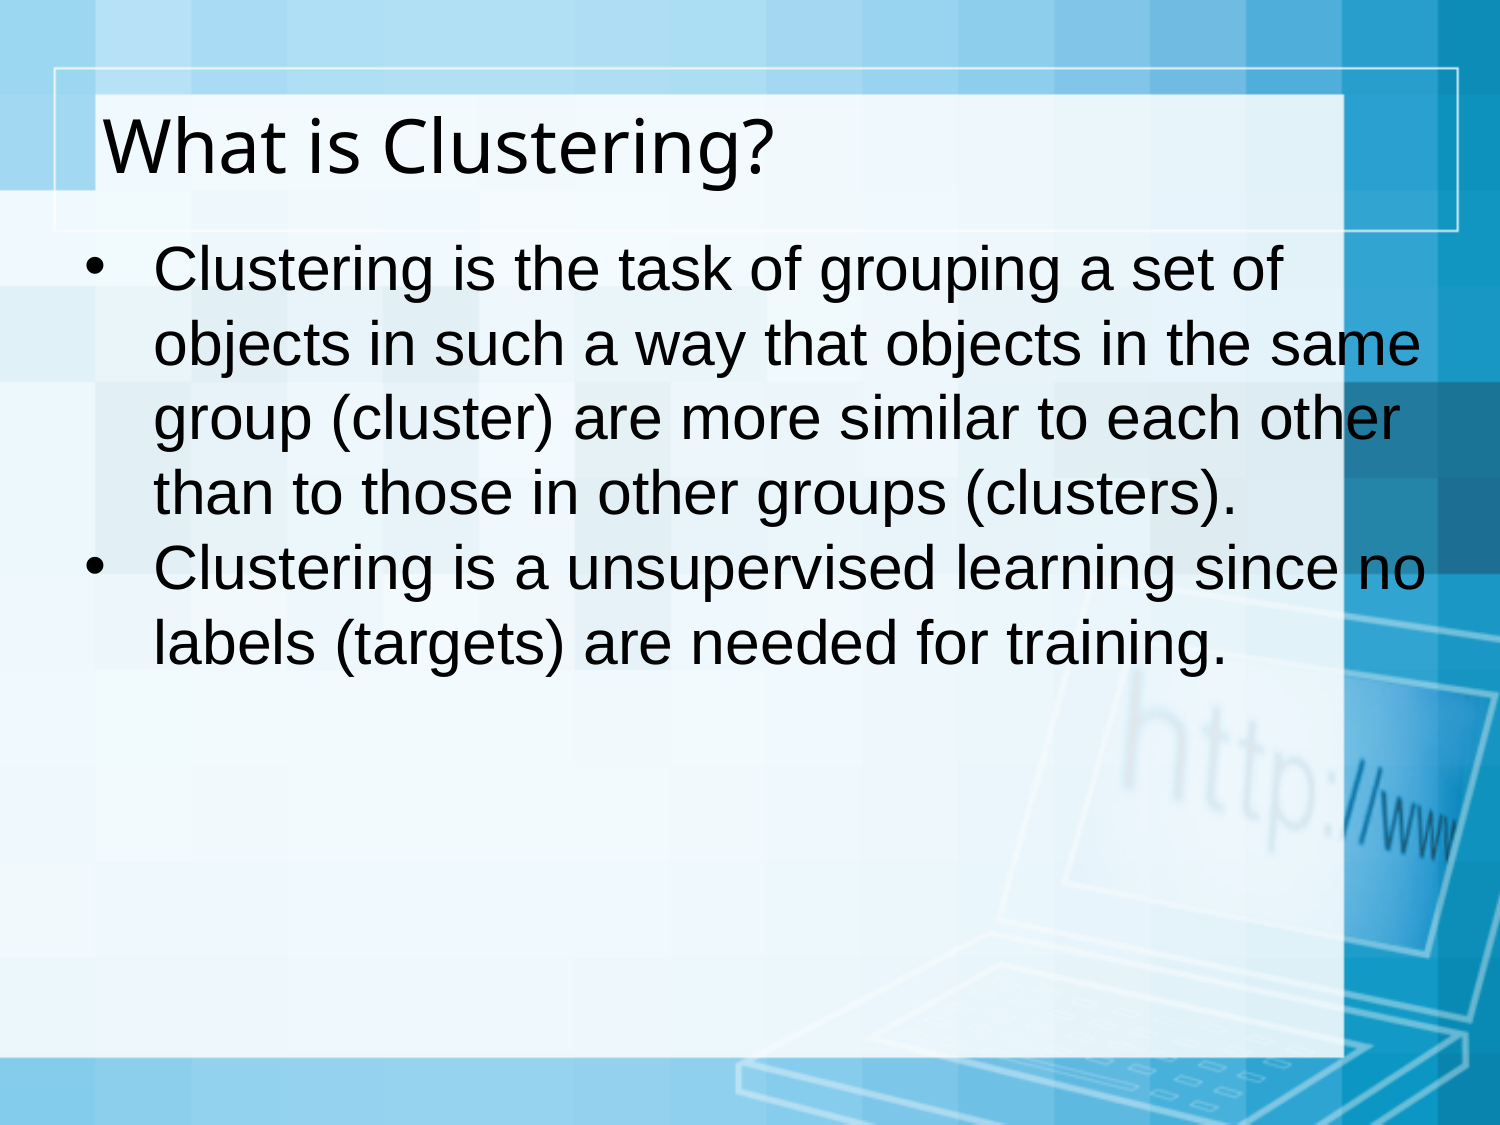

# What is Clustering?
Clustering is the task of grouping a set of objects in such a way that objects in the same group (cluster) are more similar to each other than to those in other groups (clusters).
Clustering is a unsupervised learning since no labels (targets) are needed for training.